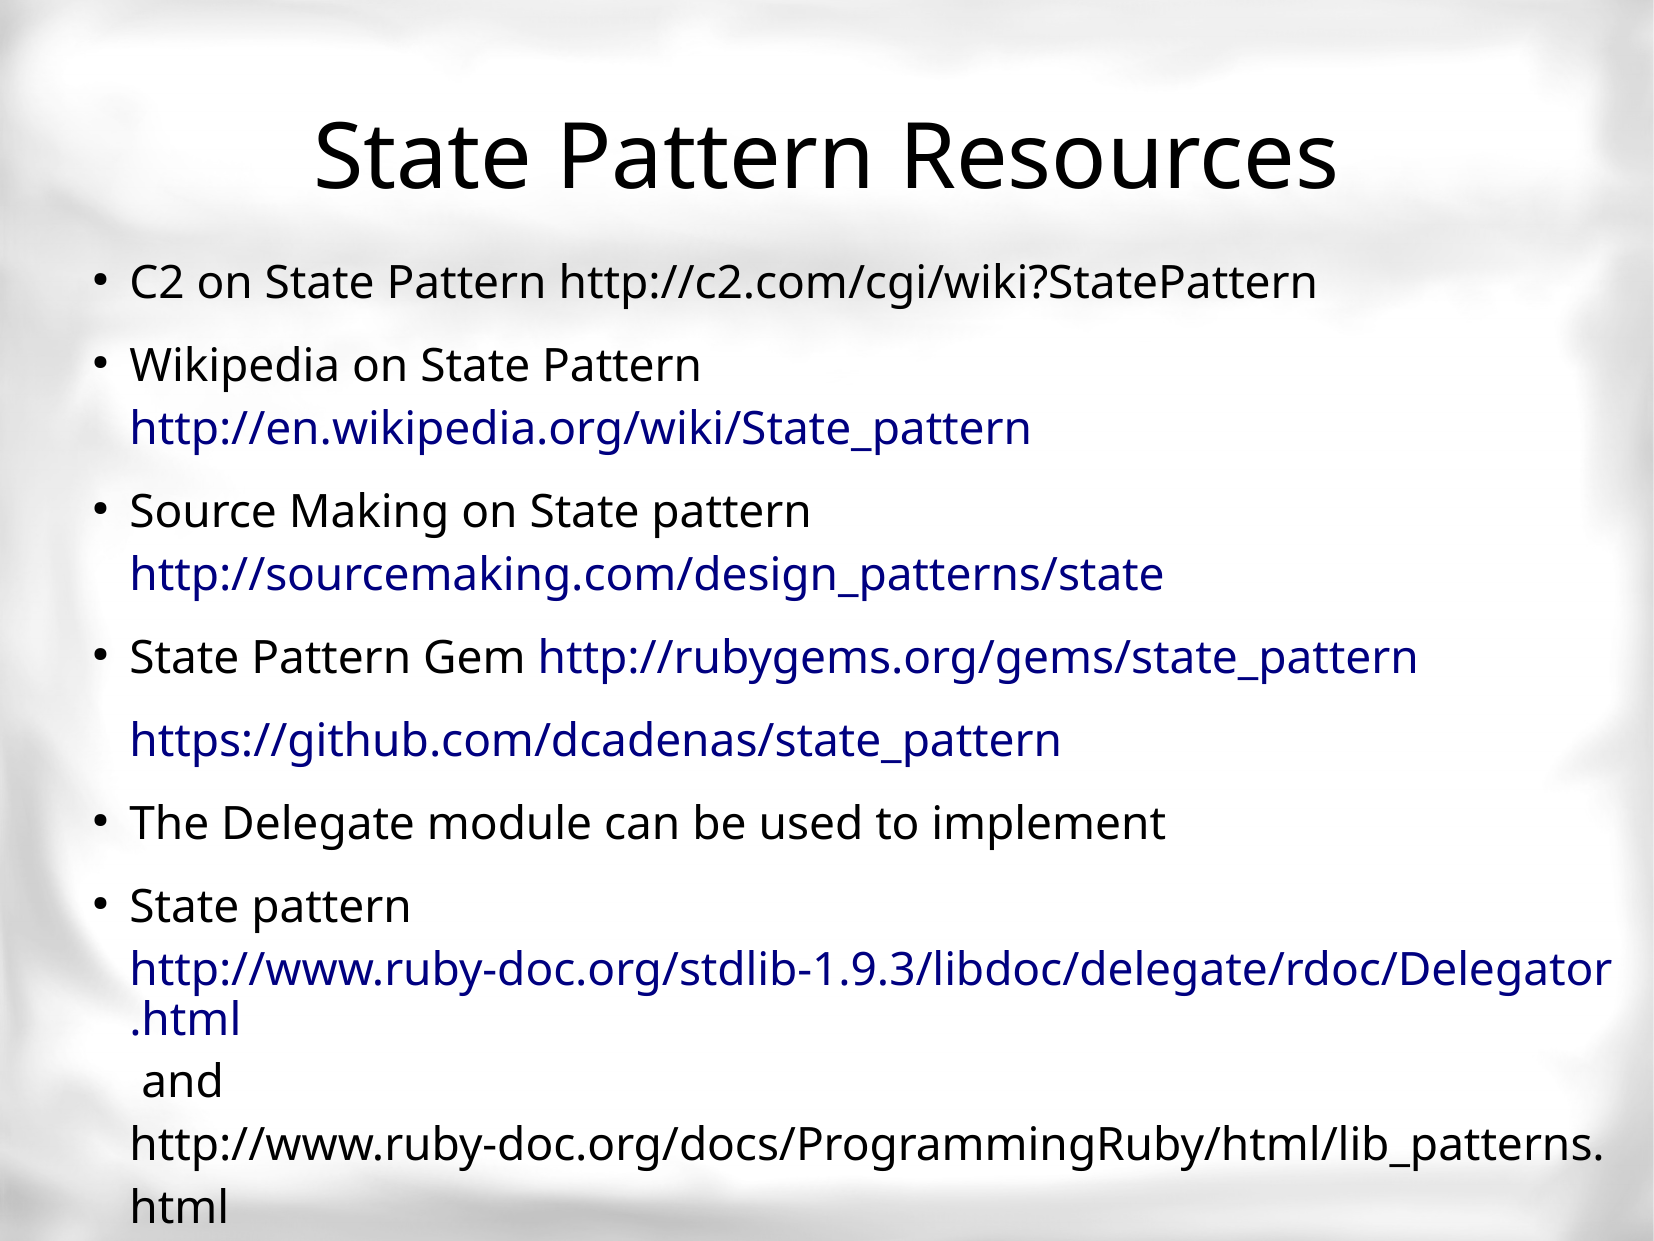

# State Pattern Resources
C2 on State Pattern http://c2.com/cgi/wiki?StatePattern
Wikipedia on State Pattern http://en.wikipedia.org/wiki/State_pattern
Source Making on State pattern http://sourcemaking.com/design_patterns/state
State Pattern Gem http://rubygems.org/gems/state_pattern
https://github.com/dcadenas/state_pattern
The Delegate module can be used to implement
State pattern http://www.ruby-doc.org/stdlib-1.9.3/libdoc/delegate/rdoc/Delegator.html and http://www.ruby-doc.org/docs/ProgrammingRuby/html/lib_patterns.html